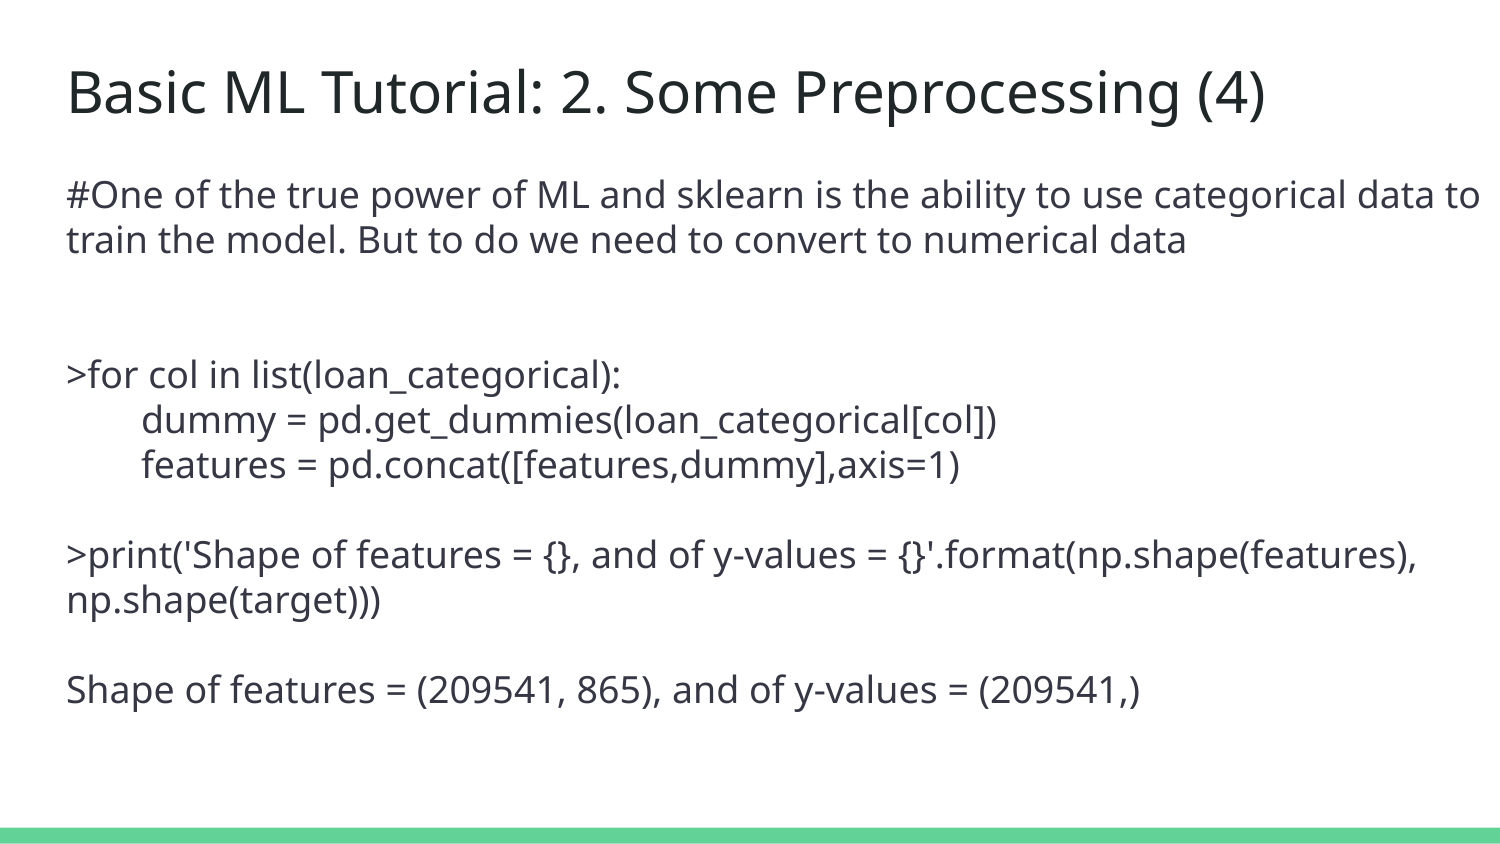

# Basic ML Tutorial: 2. Some Preprocessing (4)
#One of the true power of ML and sklearn is the ability to use categorical data to train the model. But to do we need to convert to numerical data
>for col in list(loan_categorical):
	dummy = pd.get_dummies(loan_categorical[col])
	features = pd.concat([features,dummy],axis=1)
>print('Shape of features = {}, and of y-values = {}'.format(np.shape(features), np.shape(target)))
Shape of features = (209541, 865), and of y-values = (209541,)